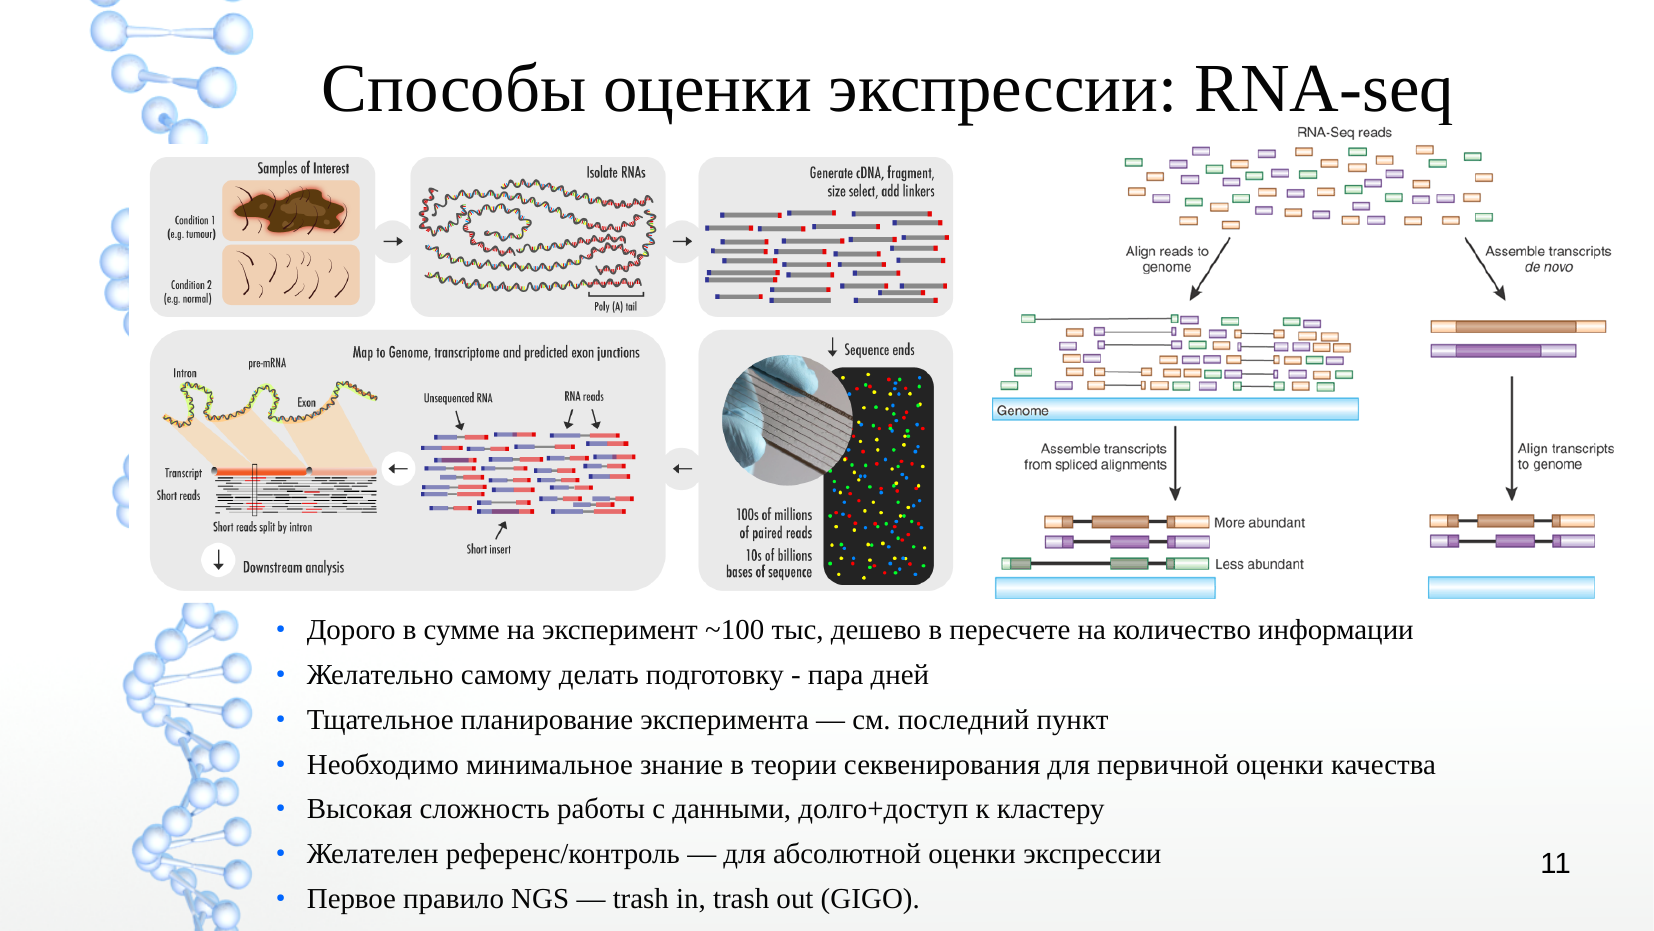

# Способы оценки экспрессии: RNA-seq
Дорого в сумме на эксперимент ~100 тыс, дешево в пересчете на количество информации
Желательно самому делать подготовку - пара дней
Тщательное планирование эксперимента — см. последний пункт
Необходимо минимальное знание в теории секвенирования для первичной оценки качества
Высокая сложность работы с данными, долго+доступ к кластеру
Желателен референс/контроль — для абсолютной оценки экспрессии
Первое правило NGS — trash in, trash out (GIGO).
11